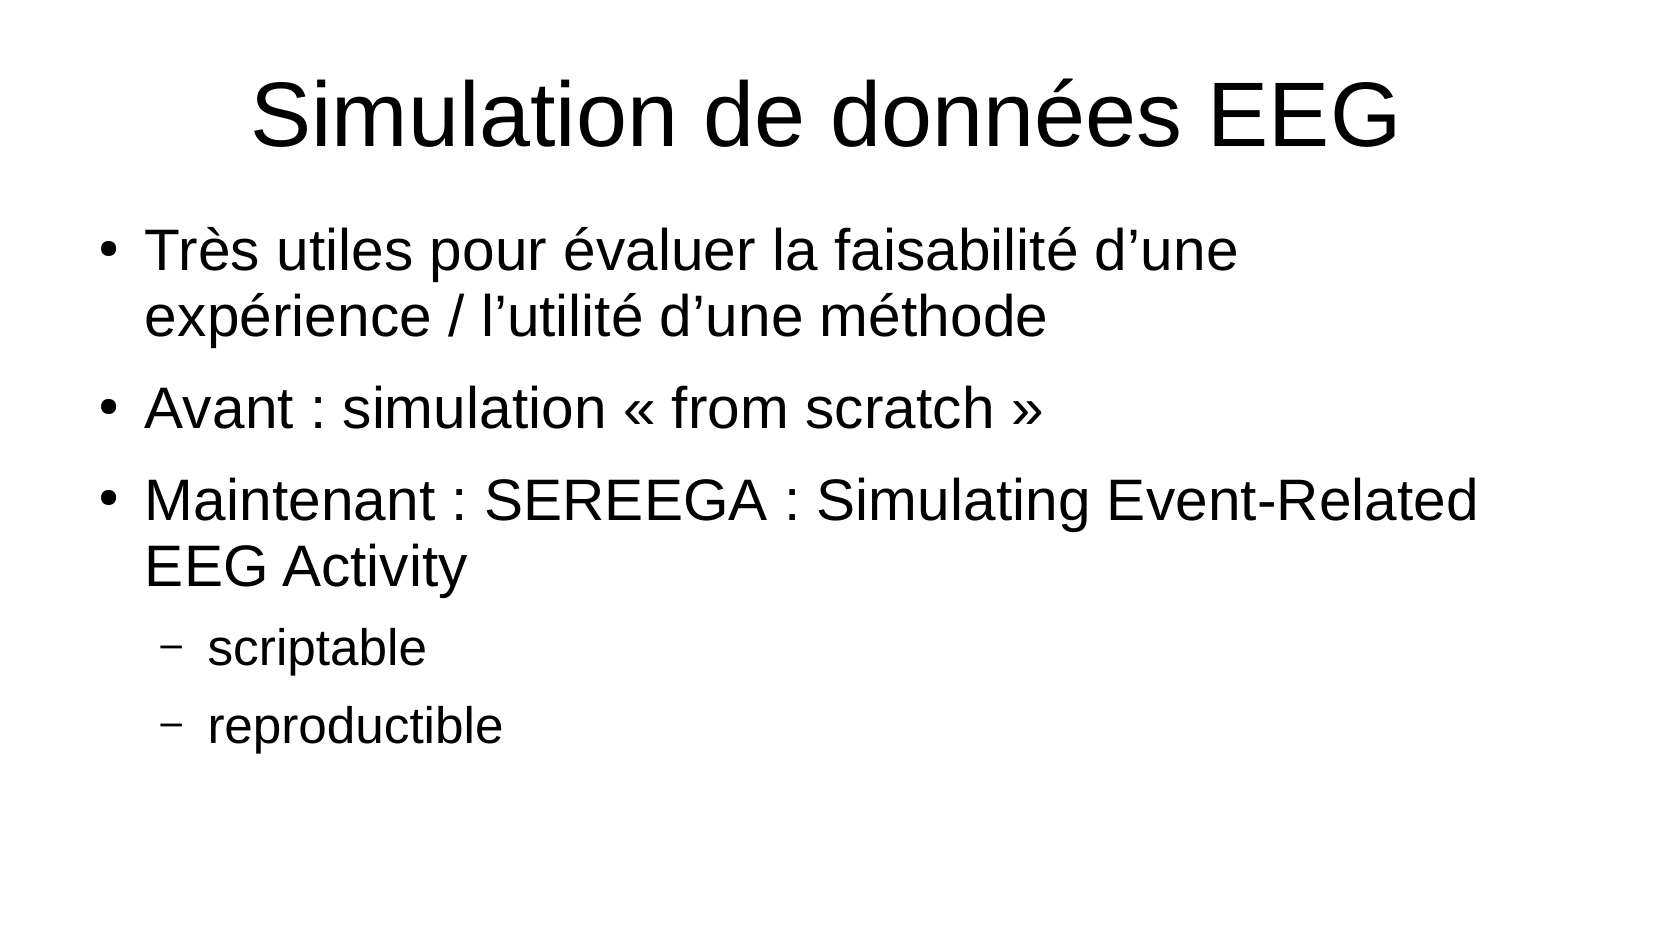

# Simulation de données EEG
Très utiles pour évaluer la faisabilité d’une expérience / l’utilité d’une méthode
Avant : simulation « from scratch »
Maintenant : SEREEGA : Simulating Event-Related EEG Activity
scriptable
reproductible